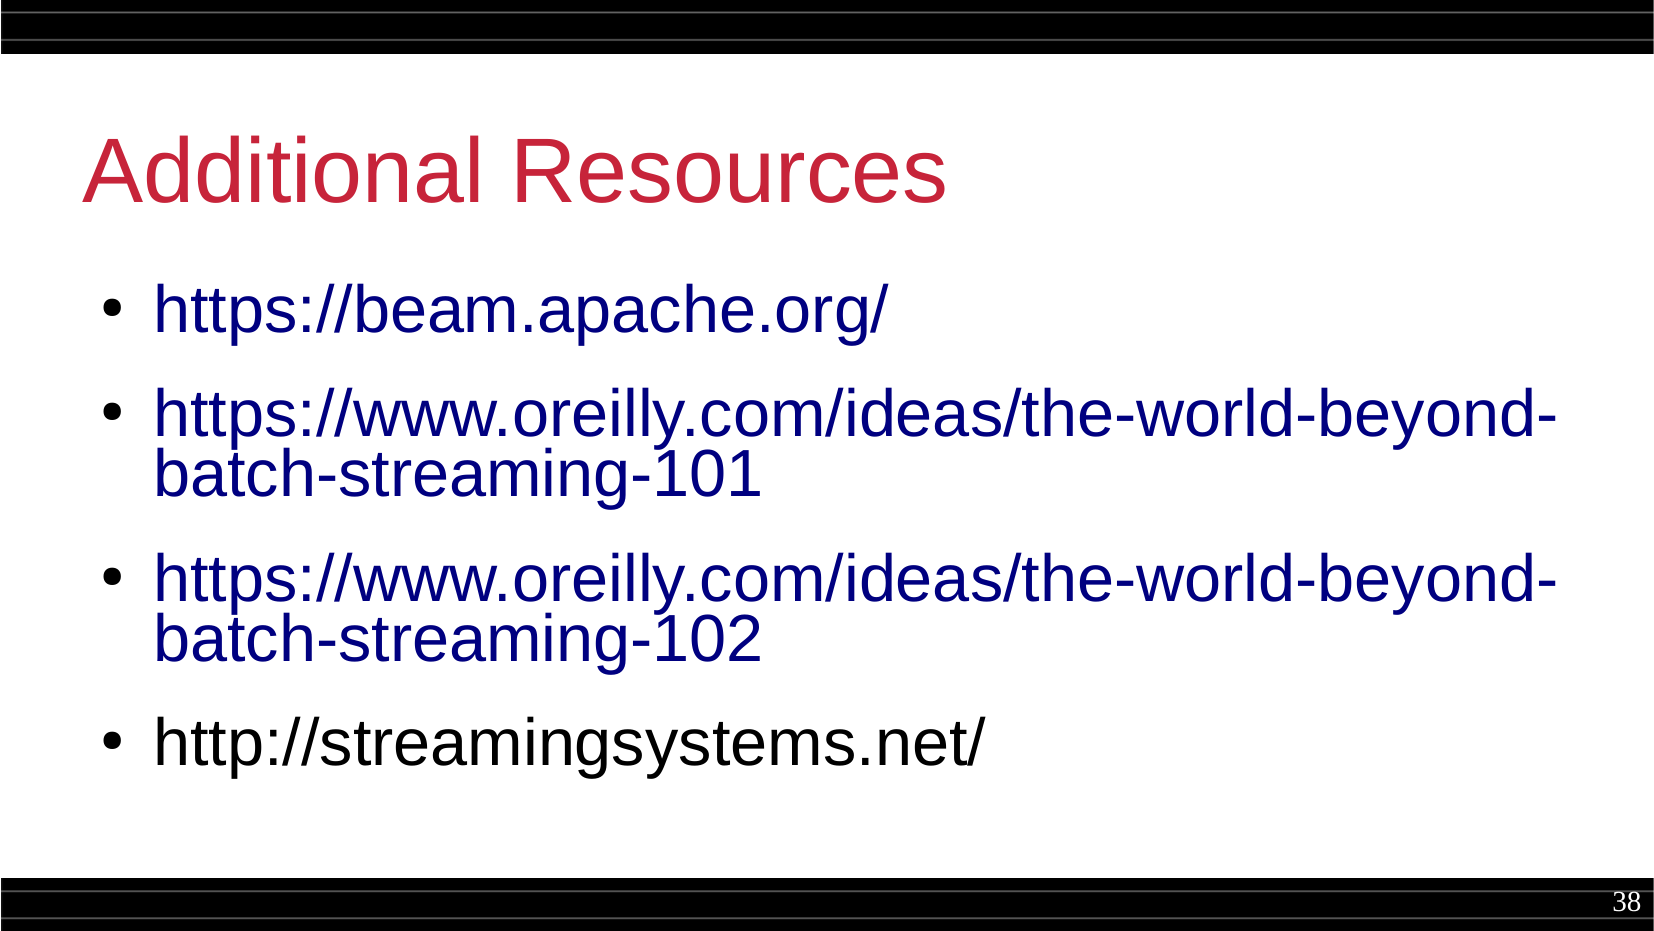

# Additional Resources
https://beam.apache.org/
https://www.oreilly.com/ideas/the-world-beyond-batch-streaming-101
https://www.oreilly.com/ideas/the-world-beyond-batch-streaming-102
http://streamingsystems.net/